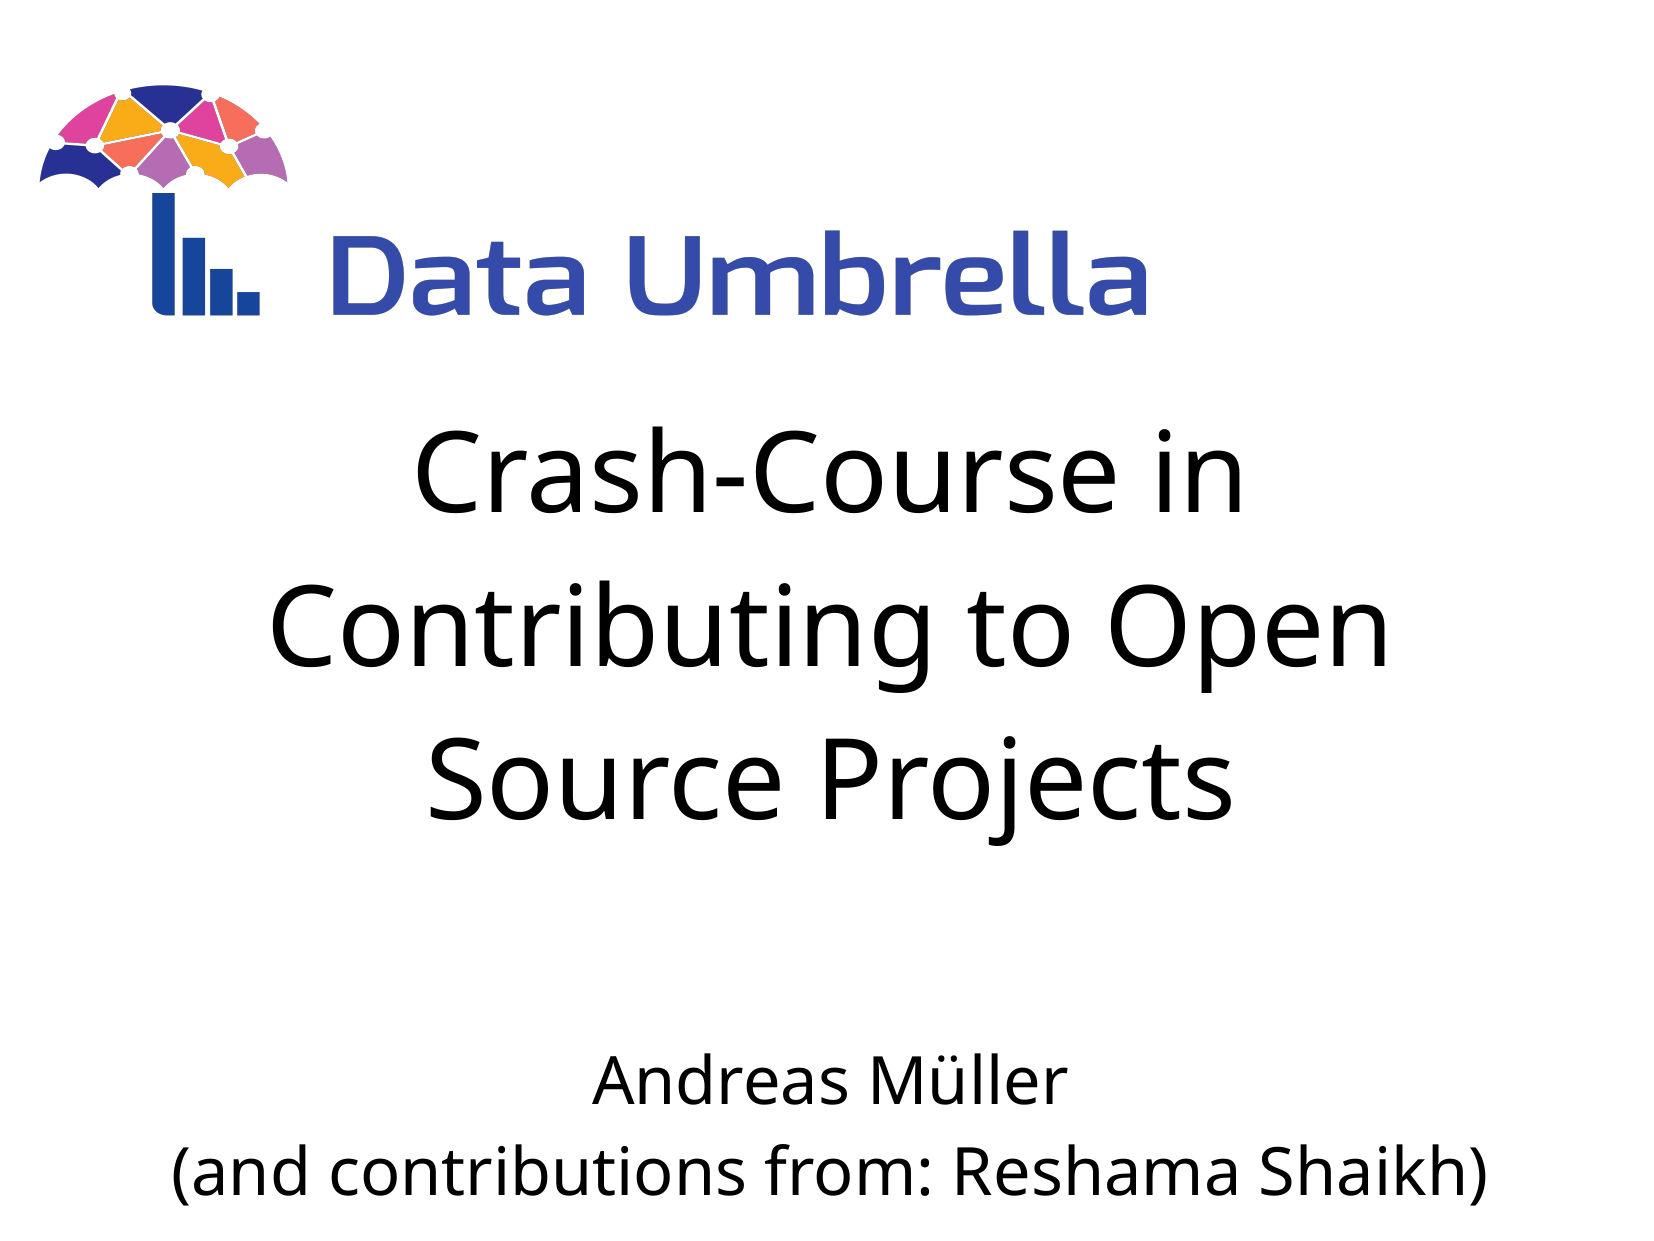

Crash-Course in Contributing to Open Source Projects
Andreas Müller
(and contributions from: Reshama Shaikh)